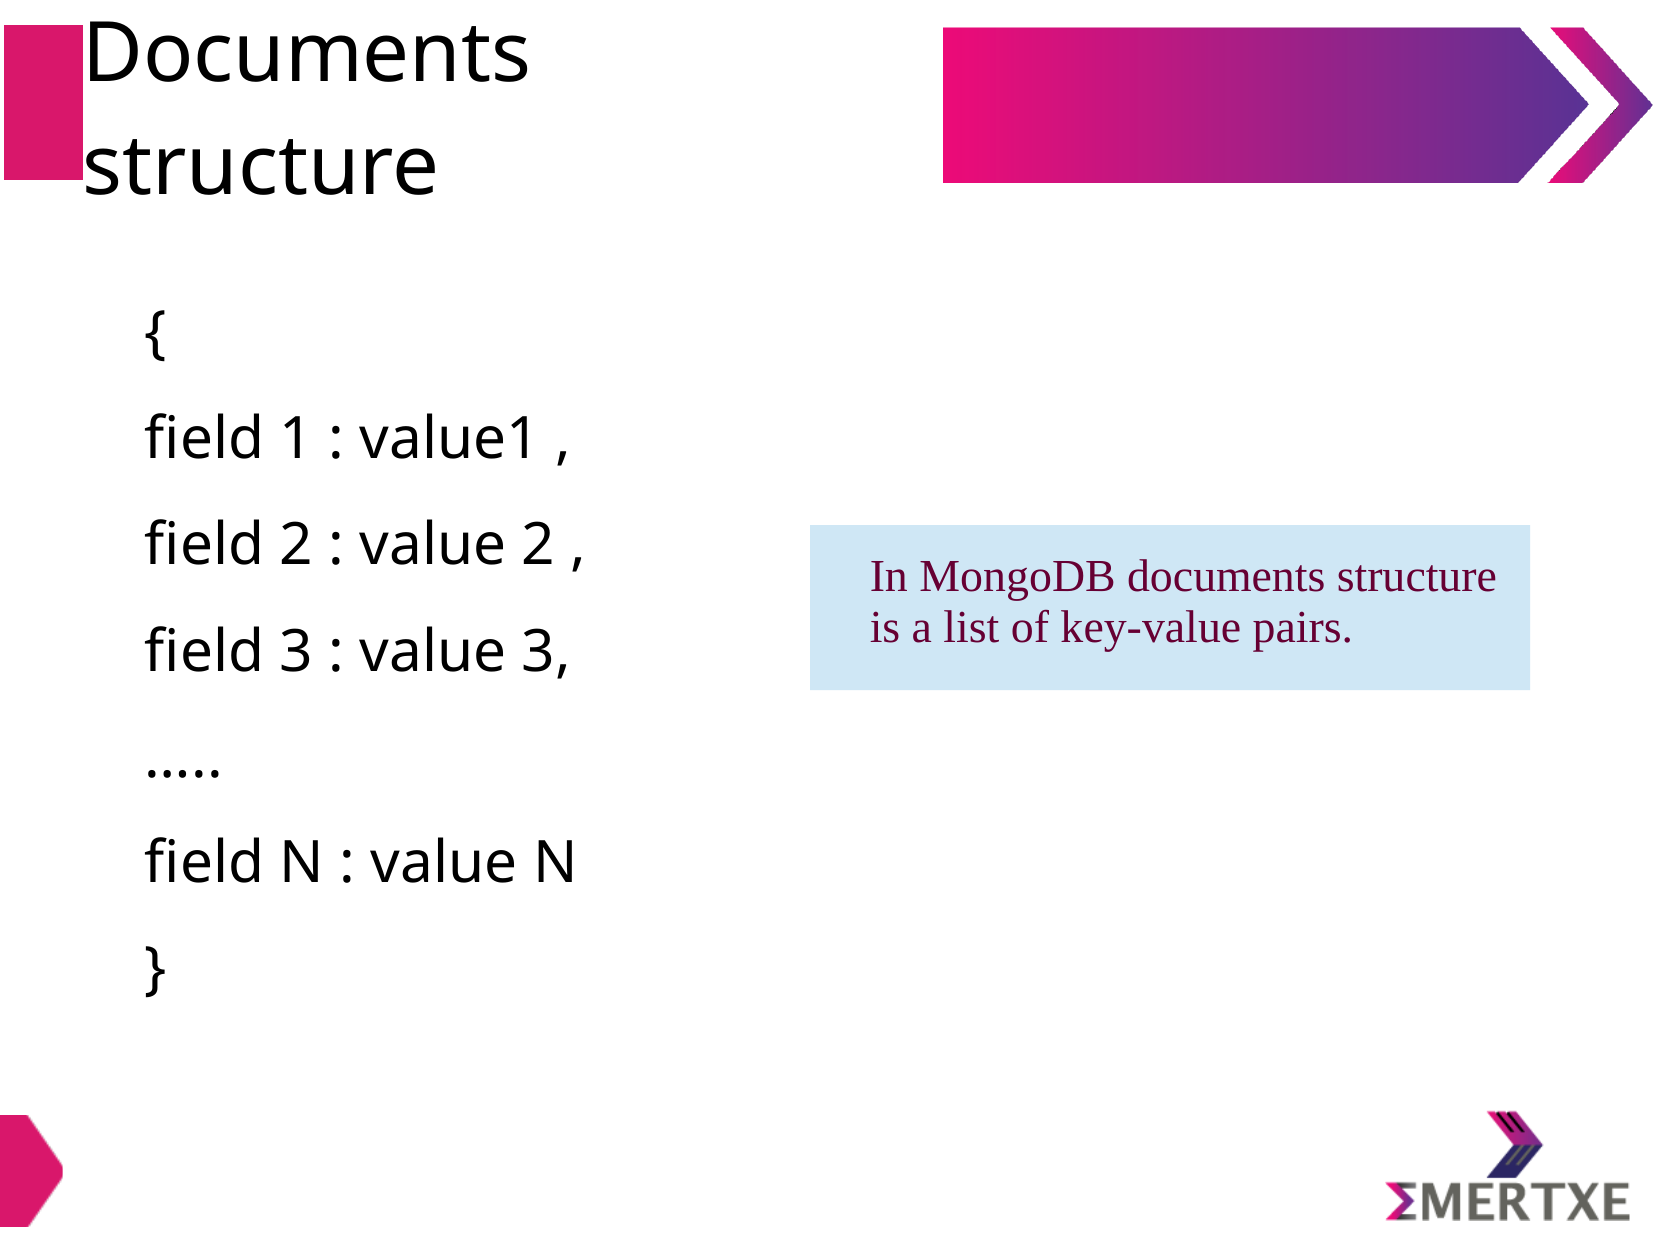

# Documents structure
{
field 1 : value1 ,
field 2 : value 2 ,
field 3 : value 3,
…..
field N : value N
}
In MongoDB documents structure is a list of key-value pairs.